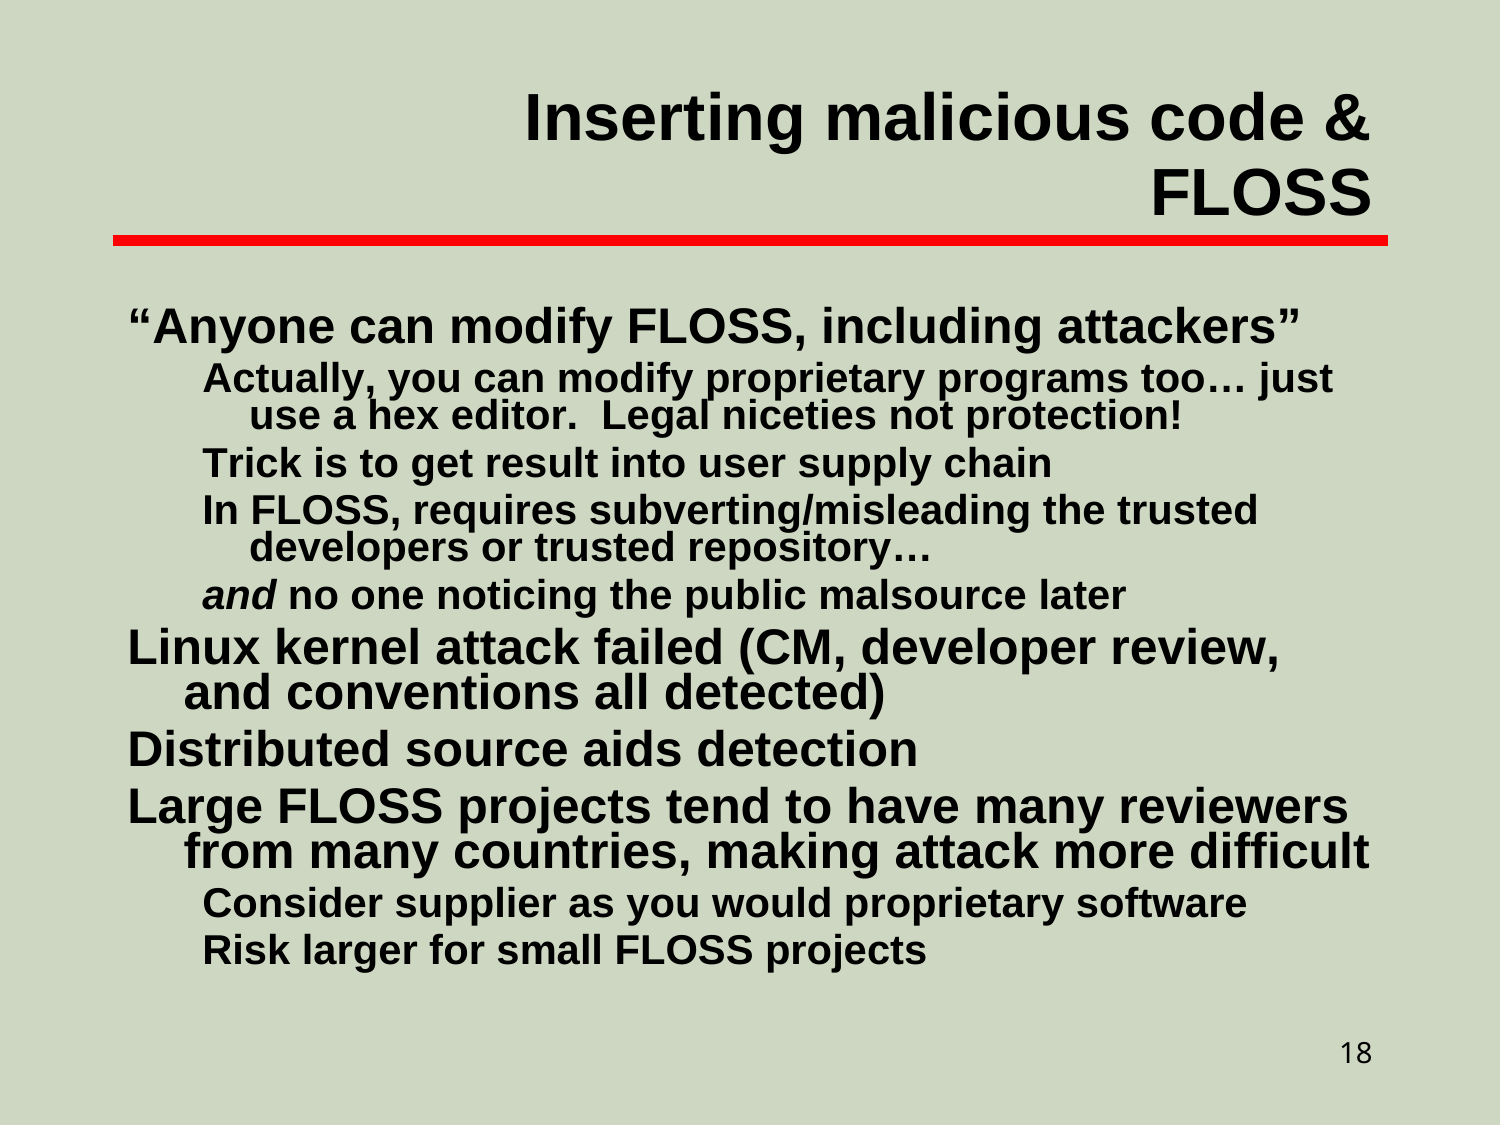

# Inserting malicious code & FLOSS
“Anyone can modify FLOSS, including attackers”
Actually, you can modify proprietary programs too… just use a hex editor. Legal niceties not protection!
Trick is to get result into user supply chain
In FLOSS, requires subverting/misleading the trusted developers or trusted repository…
and no one noticing the public malsource later
Linux kernel attack failed (CM, developer review, and conventions all detected)
Distributed source aids detection
Large FLOSS projects tend to have many reviewers from many countries, making attack more difficult
Consider supplier as you would proprietary software
Risk larger for small FLOSS projects